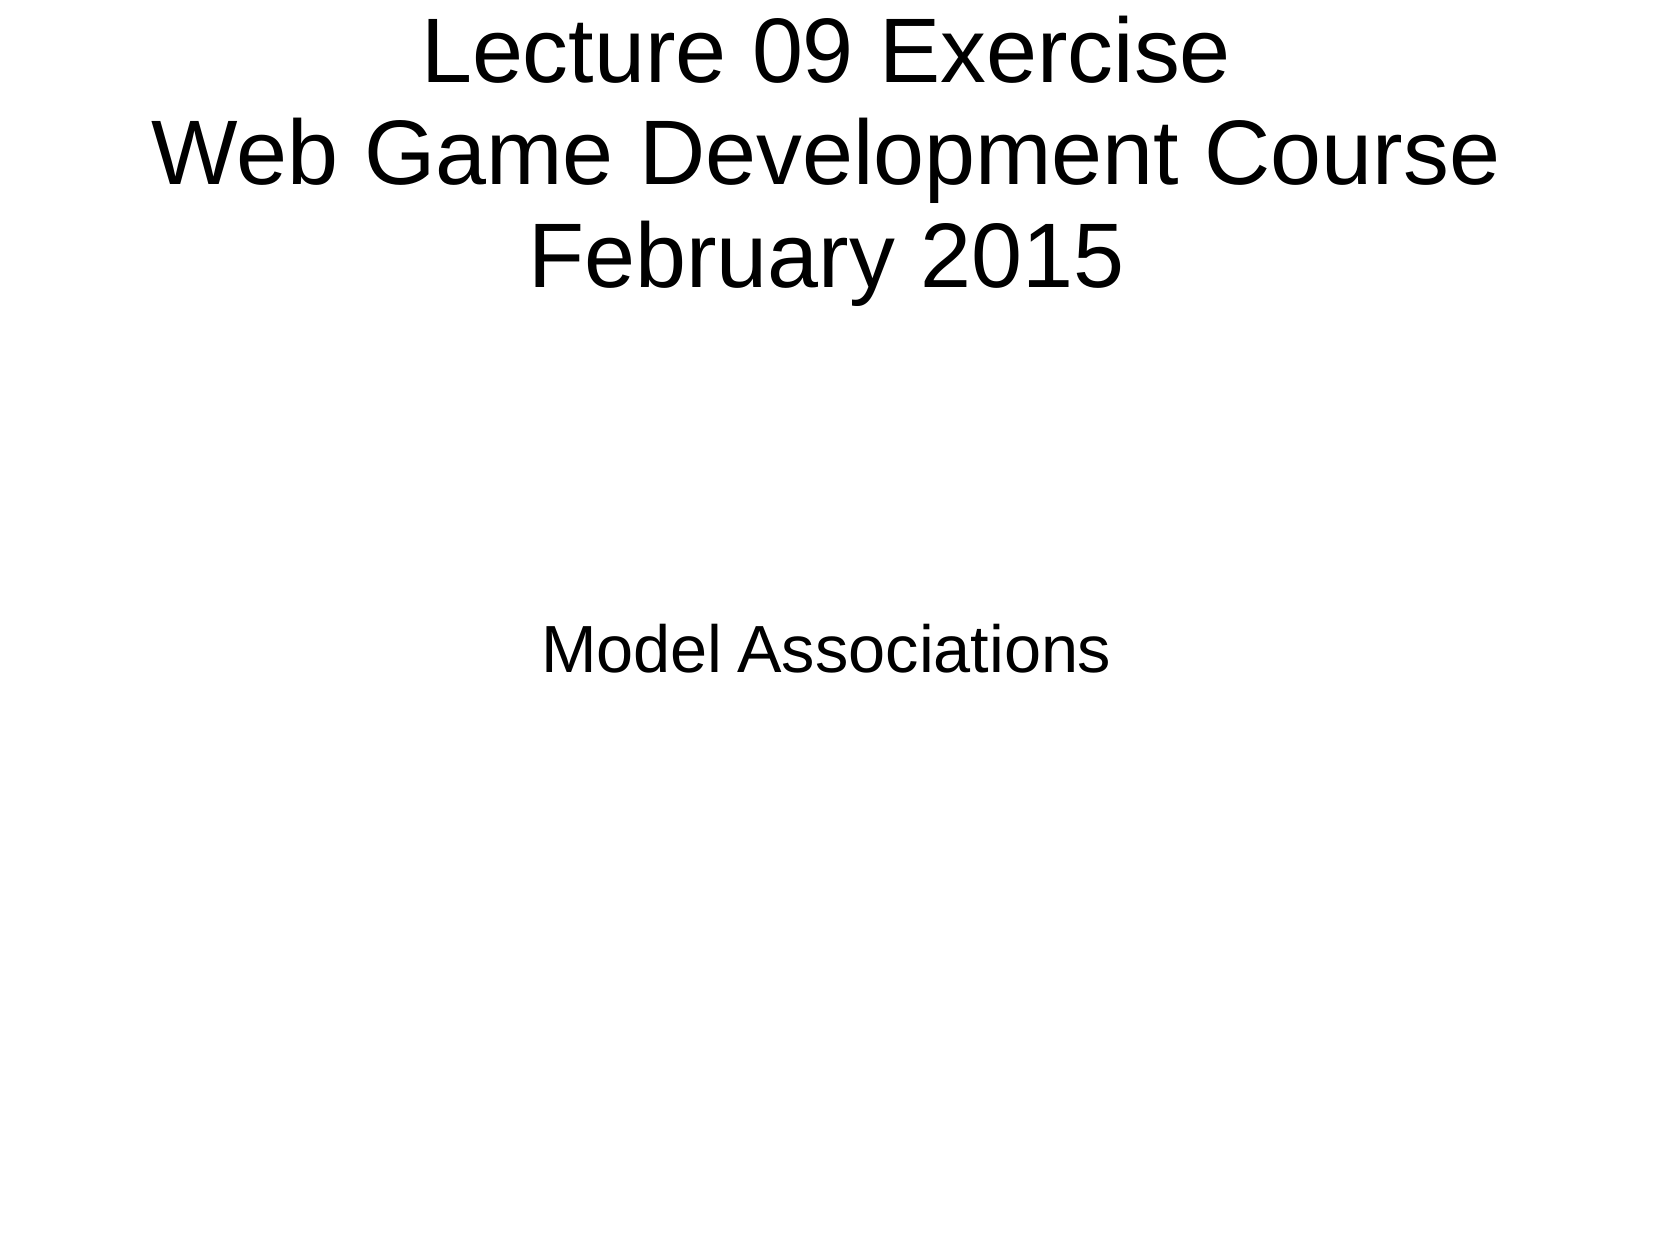

# Lecture 09 Exercise Web Game Development Course February 2015
Model Associations